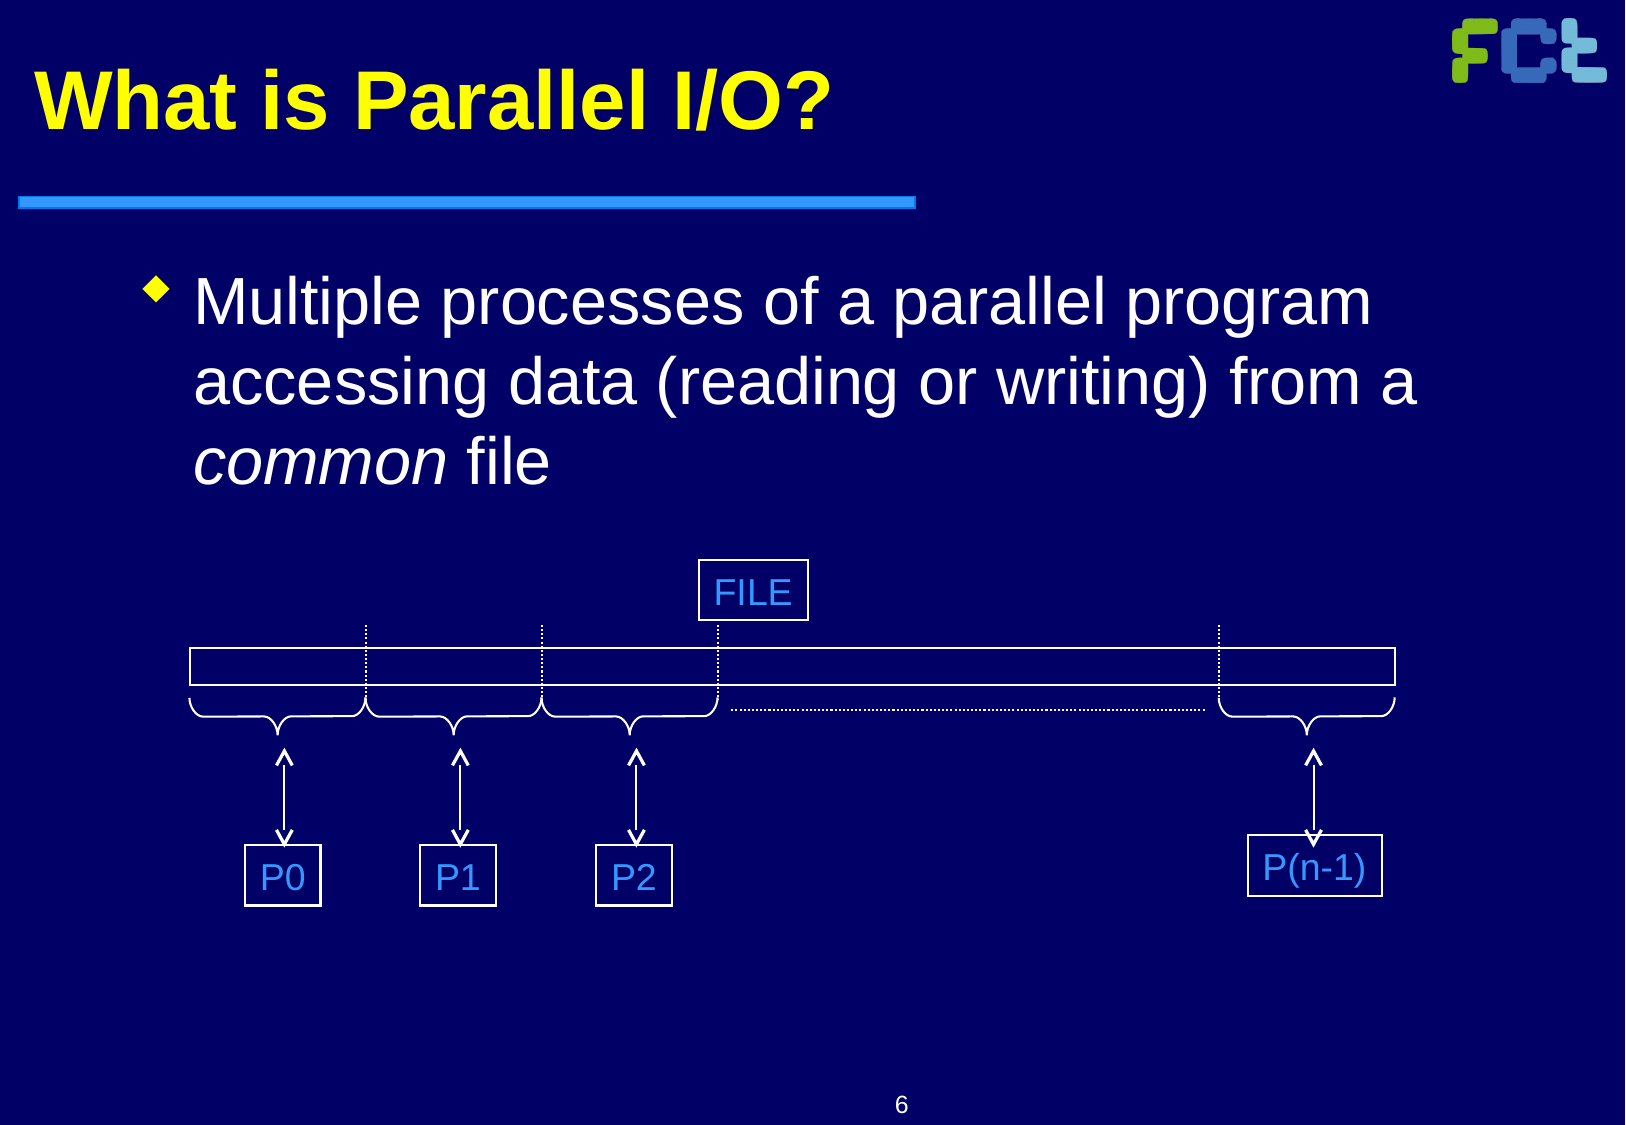

# What is Parallel I/O?
Multiple processes of a parallel program accessing data (reading or writing) from a common file
FILE
P(n-1)
P0
P1
P2